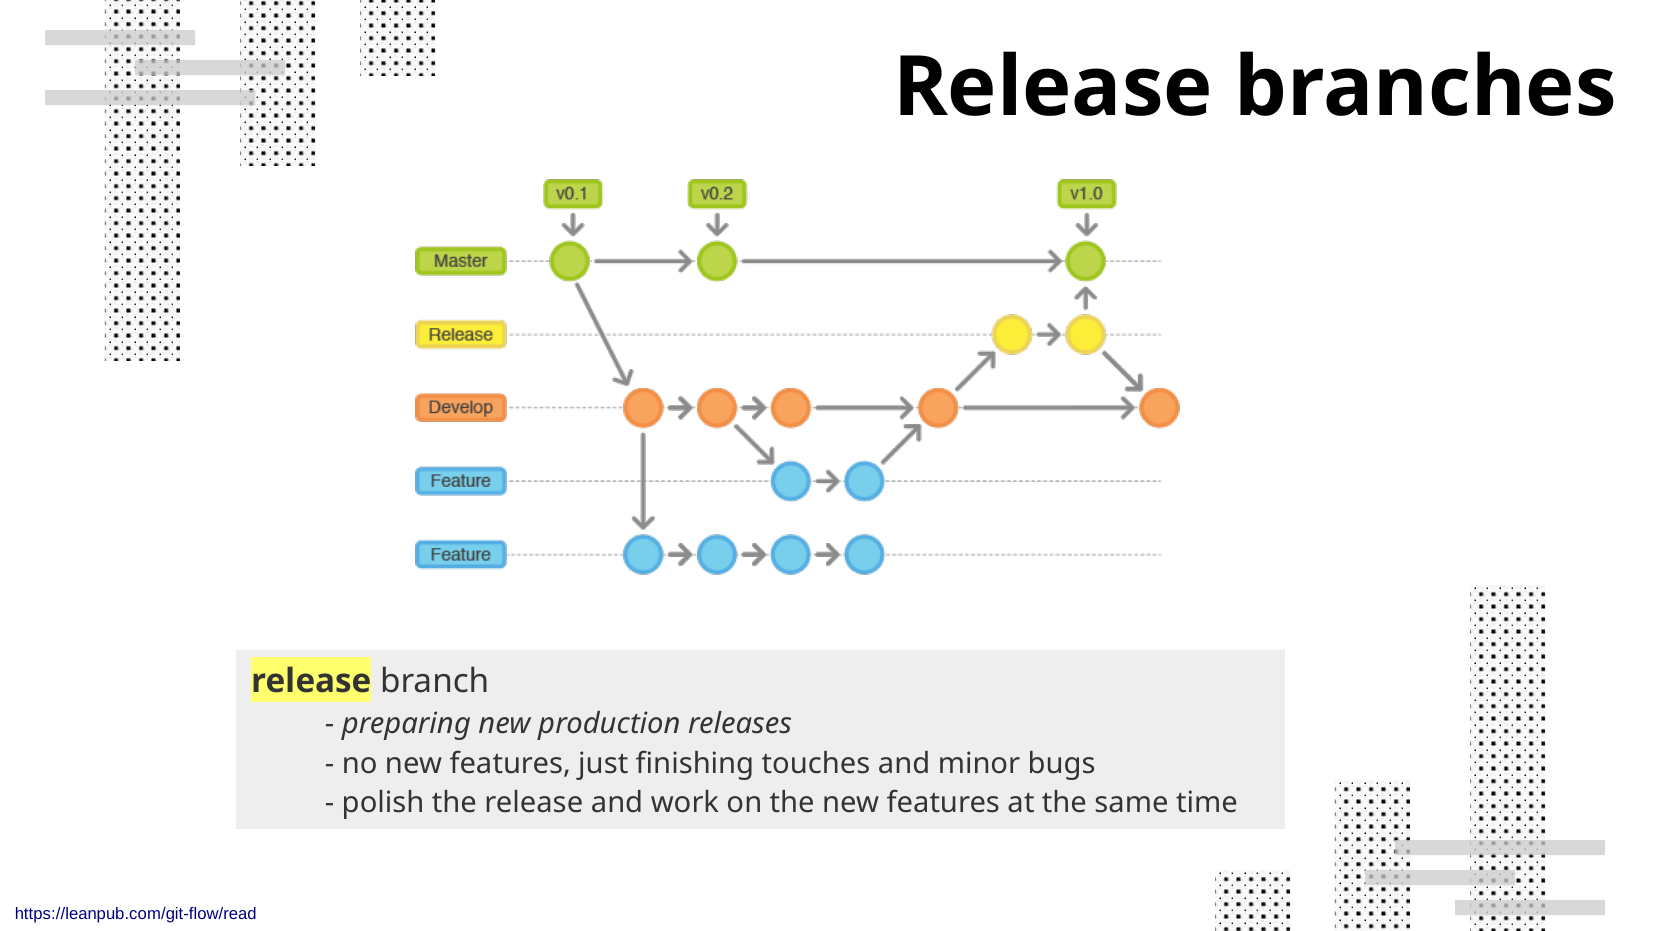

Release branches
release branch
	- preparing new production releases
	- no new features, just finishing touches and minor bugs
	- polish the release and work on the new features at the same time
https://leanpub.com/git-flow/read